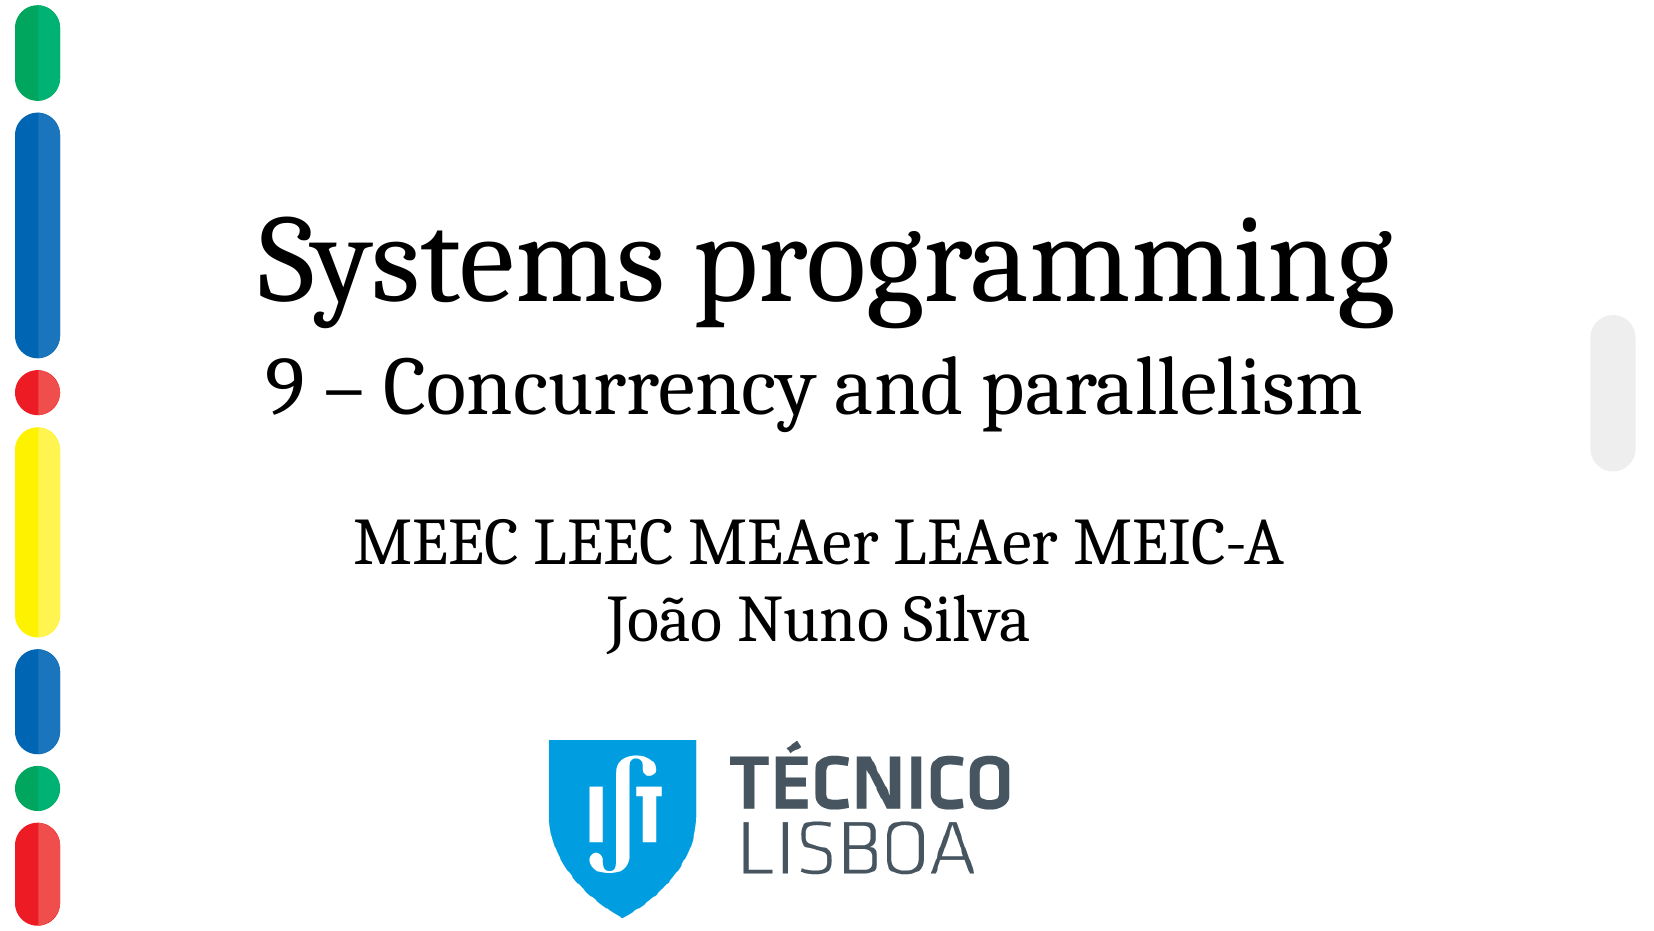

# Systems programming
9 – Concurrency and parallelism
MEEC LEEC MEAer LEAer MEIC-A
João Nuno Silva